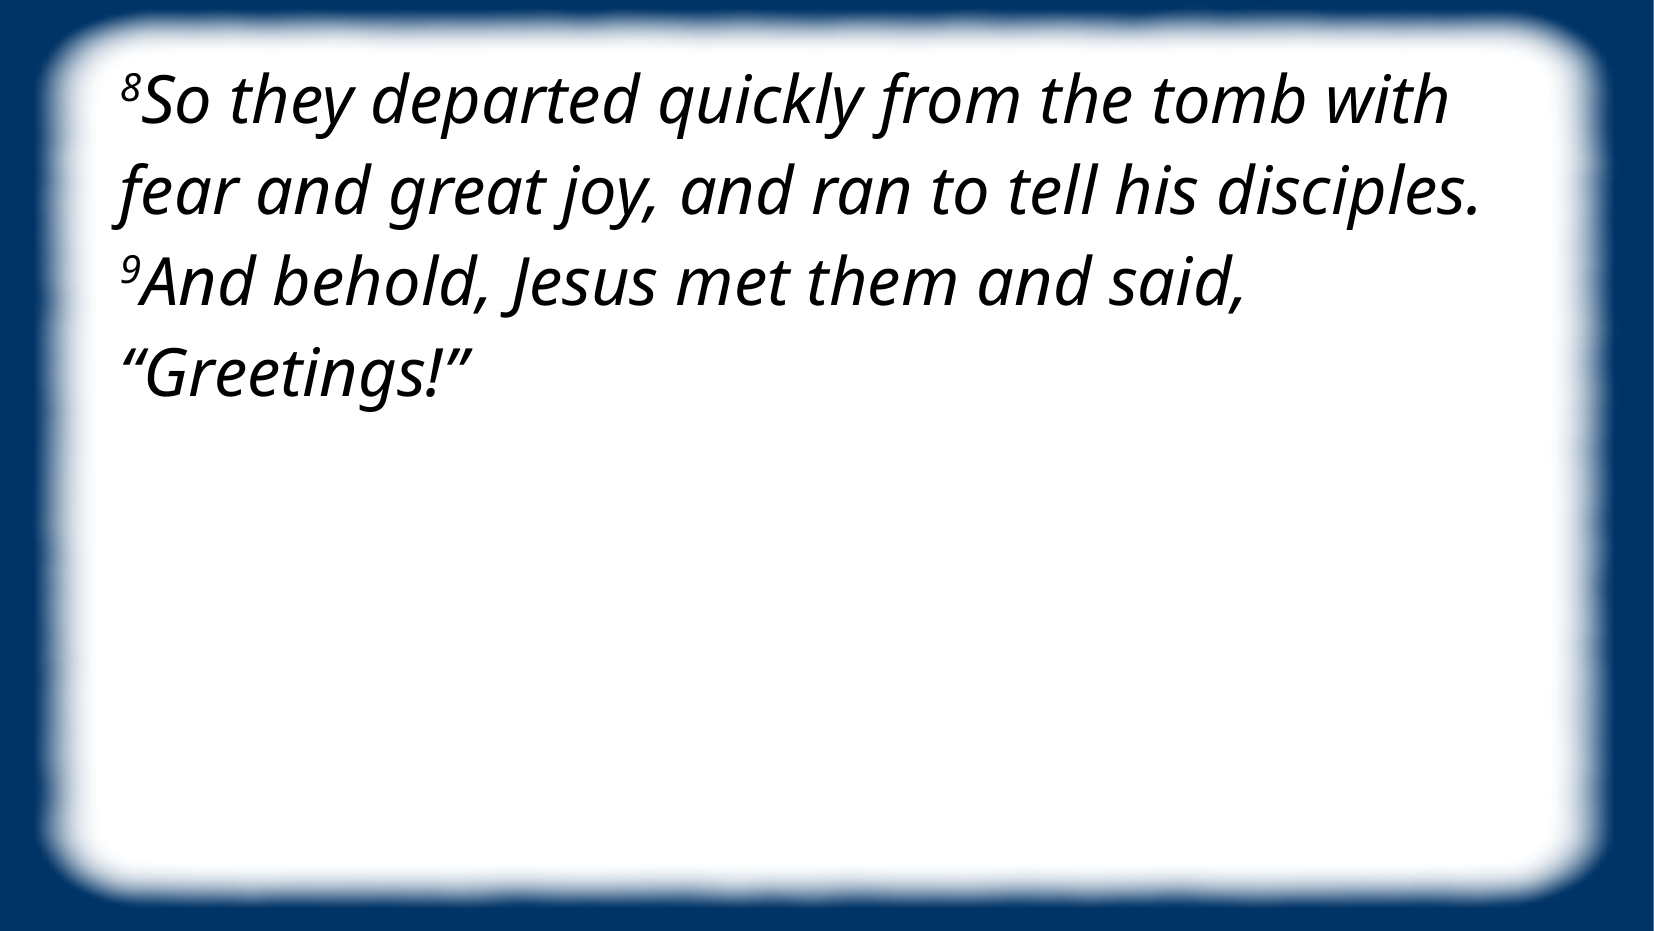

8So they departed quickly from the tomb with fear and great joy, and ran to tell his disciples. 9And behold, Jesus met them and said, “Greetings!”